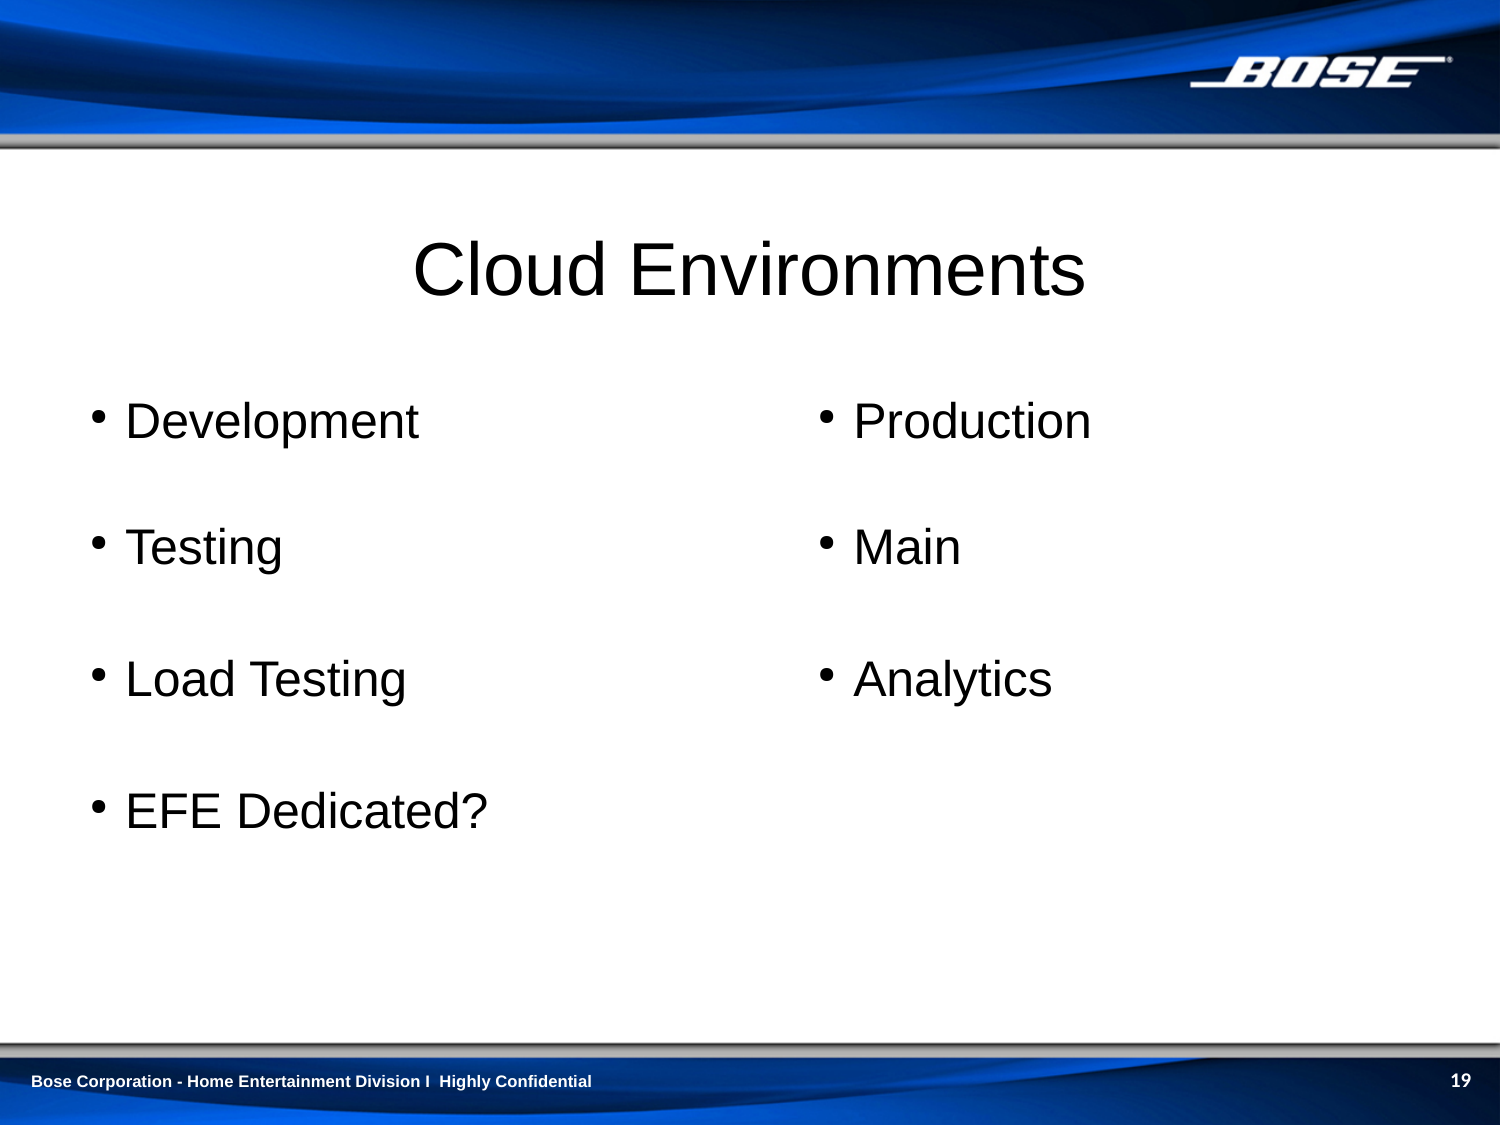

Cloud Environments
Production
Main
Analytics
Development
Testing
Load Testing
EFE Dedicated?